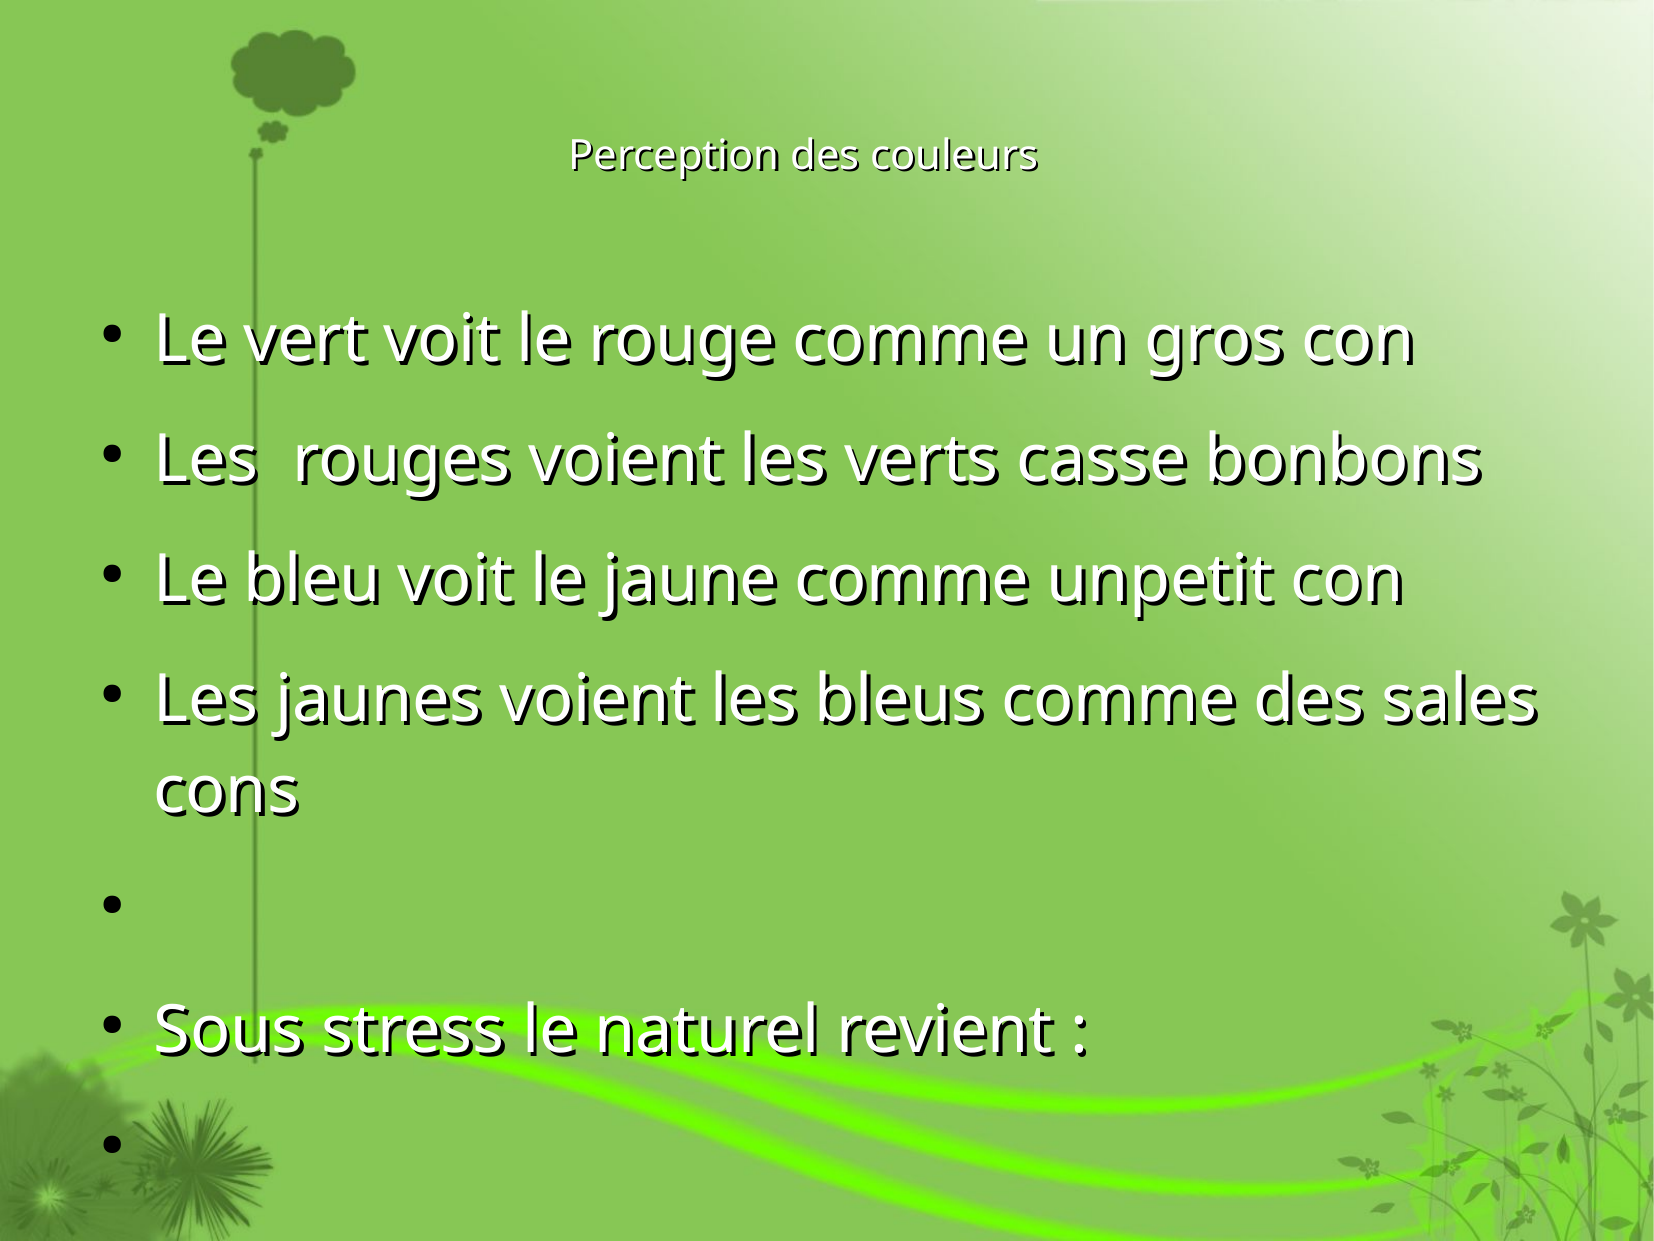

# Perception des couleurs
Le vert voit le rouge comme un gros con
Les rouges voient les verts casse bonbons
Le bleu voit le jaune comme unpetit con
Les jaunes voient les bleus comme des sales cons
Sous stress le naturel revient :